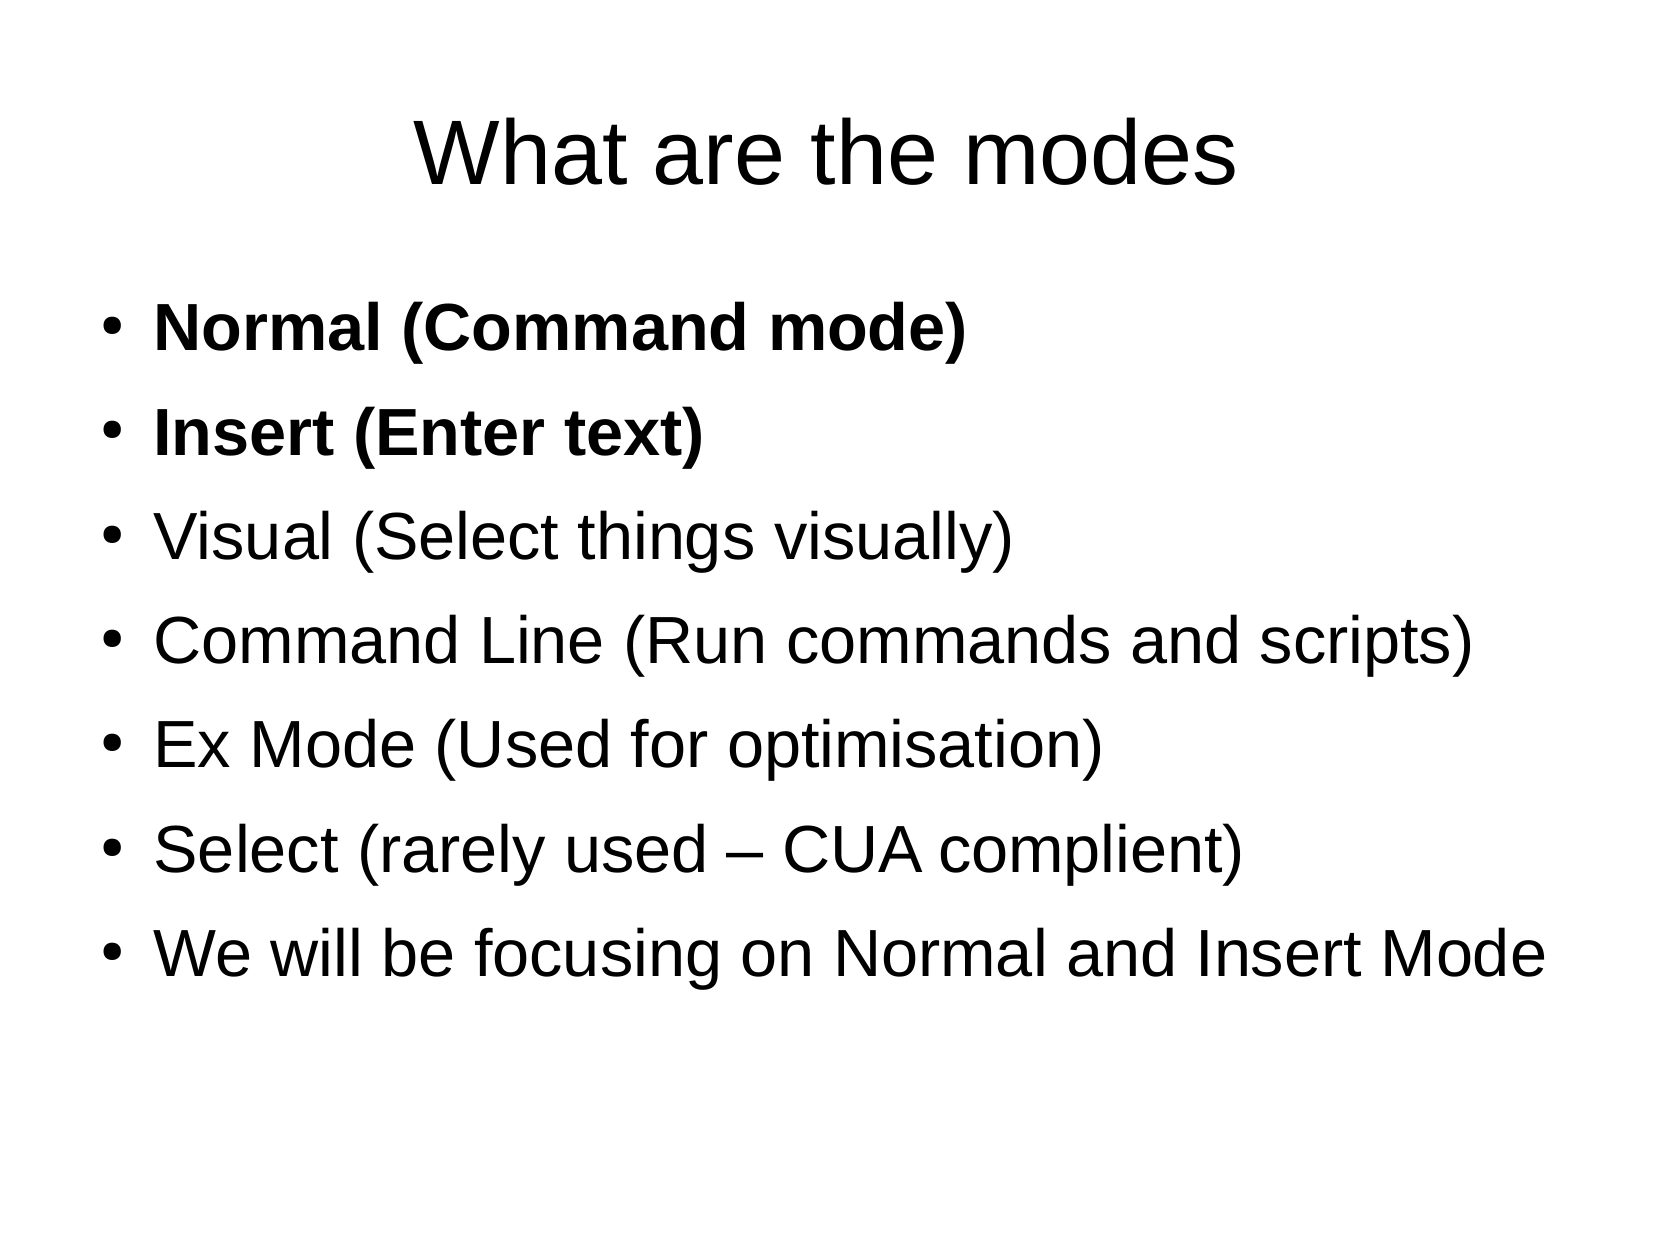

# What are the modes
Normal (Command mode)
Insert (Enter text)
Visual (Select things visually)
Command Line (Run commands and scripts)
Ex Mode (Used for optimisation)
Select (rarely used – CUA complient)
We will be focusing on Normal and Insert Mode